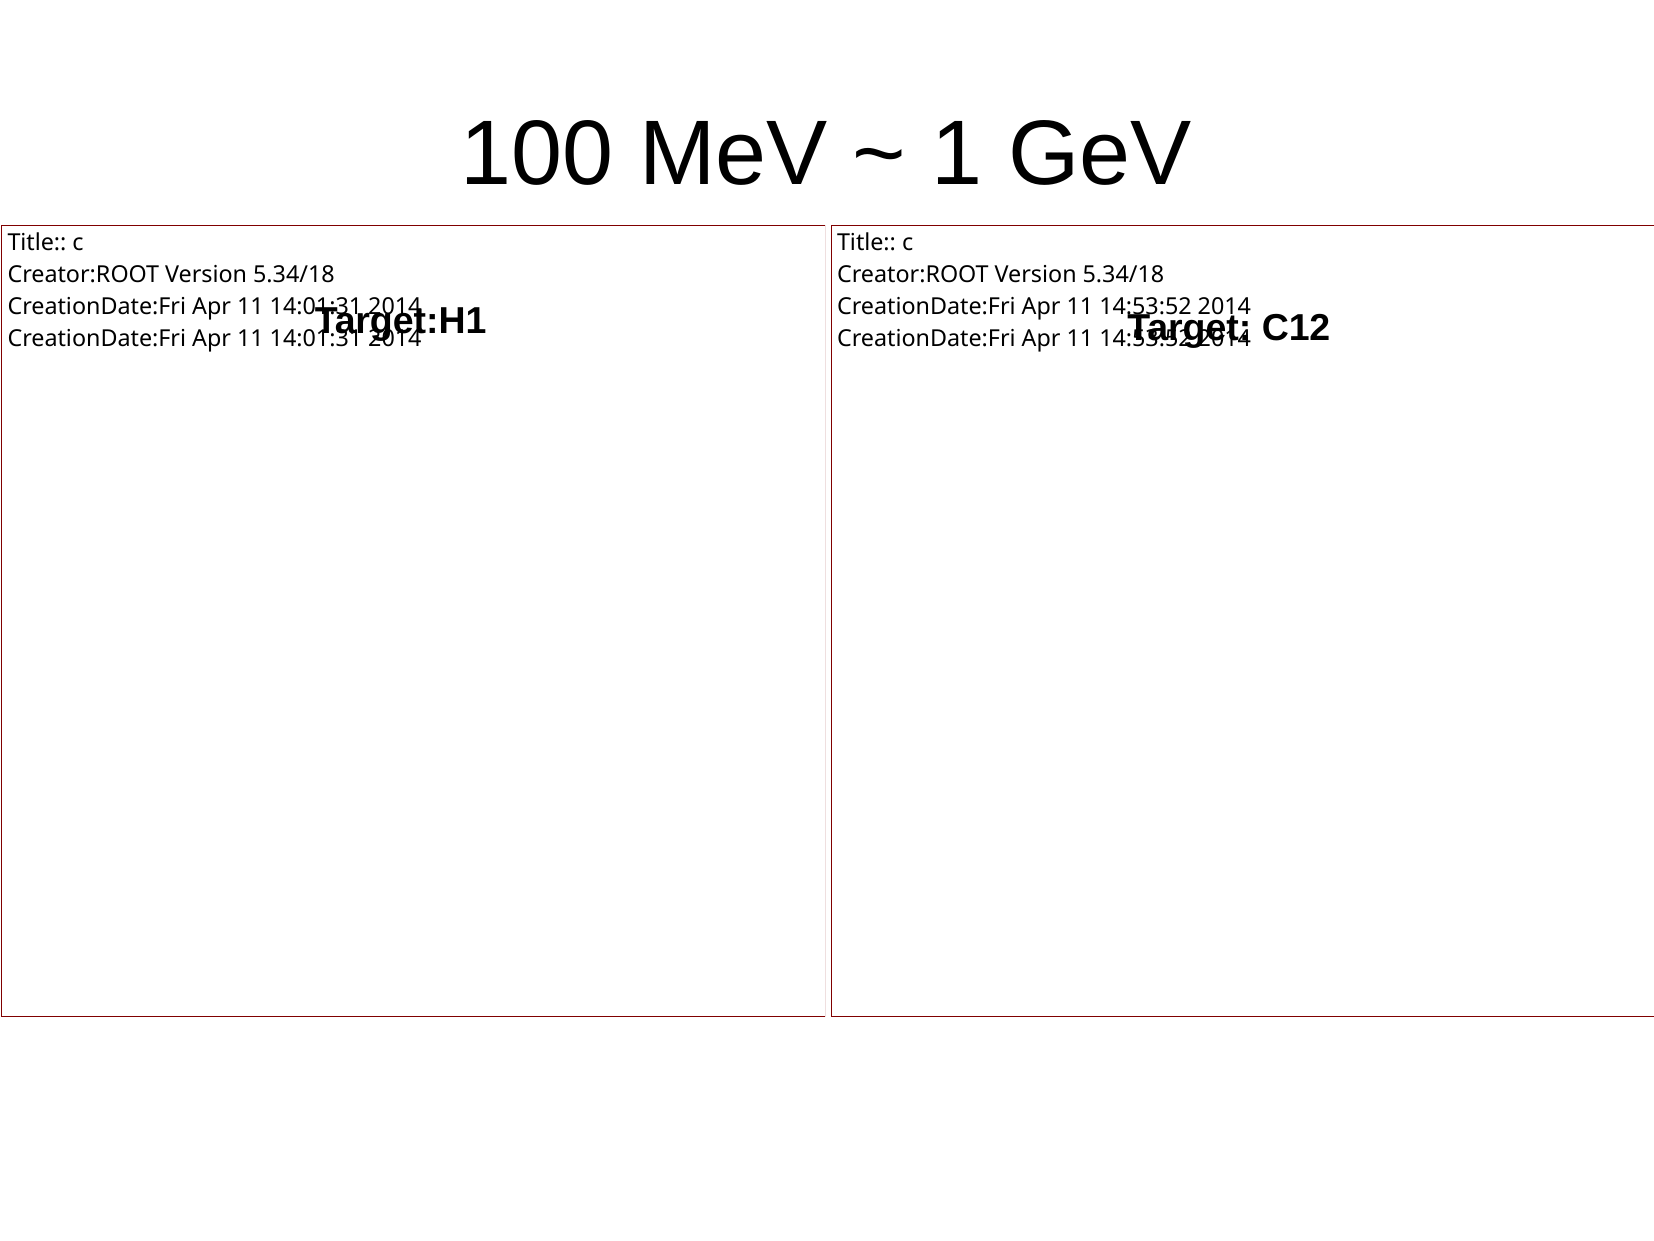

# 100 MeV ~ 1 GeV
Target:H1
Target: C12